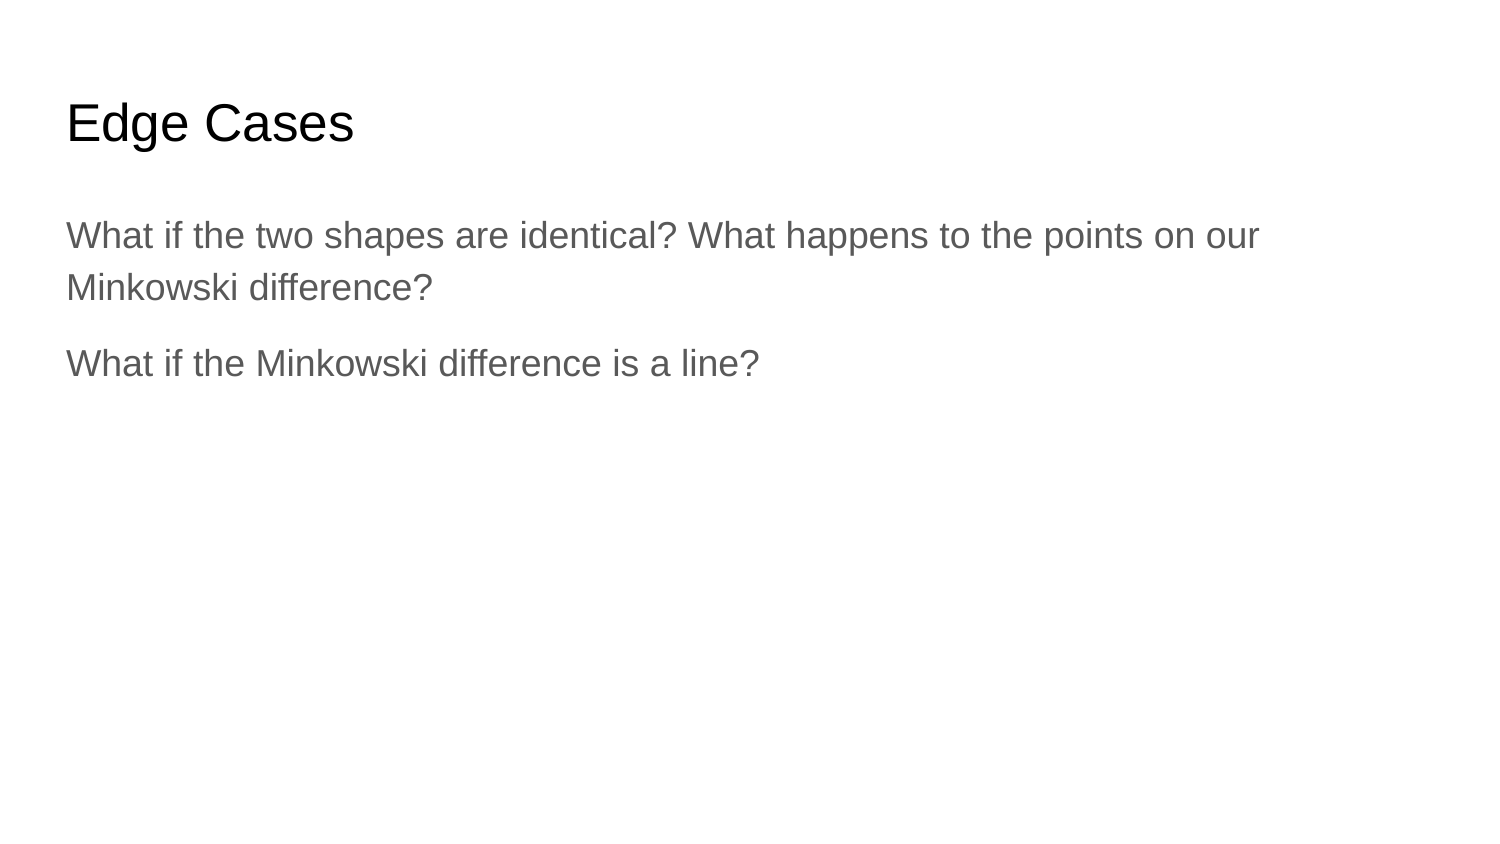

# Edge Cases
What if the two shapes are identical? What happens to the points on our Minkowski difference?
What if the Minkowski difference is a line?